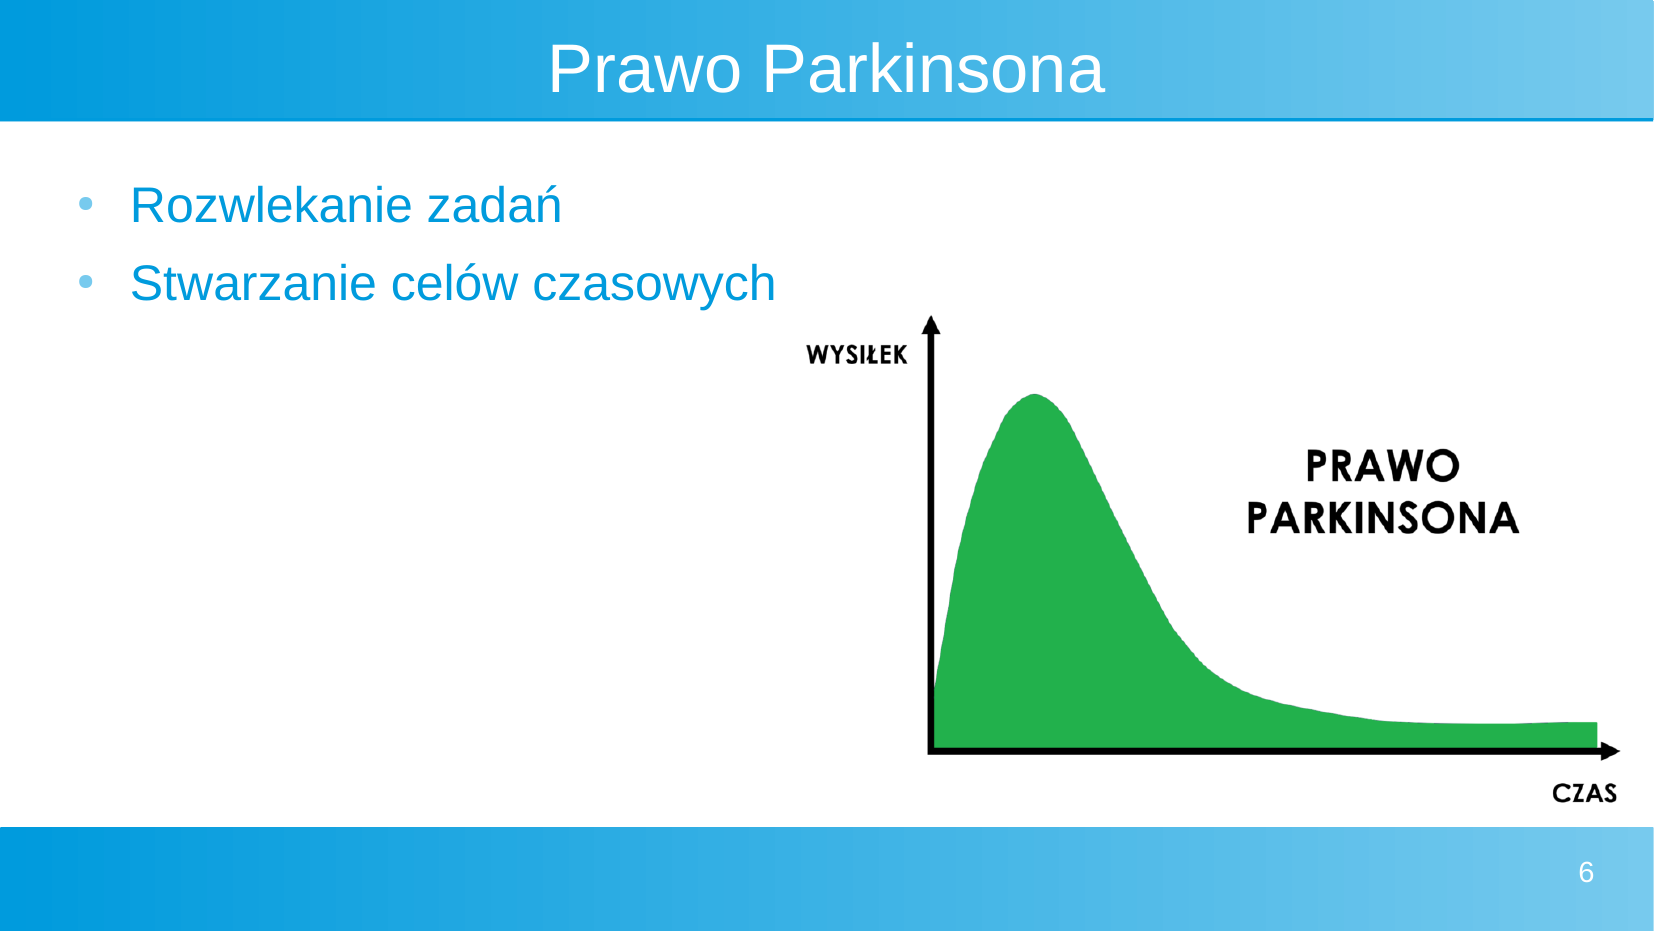

# Prawo Parkinsona
Rozwlekanie zadań
Stwarzanie celów czasowych
6